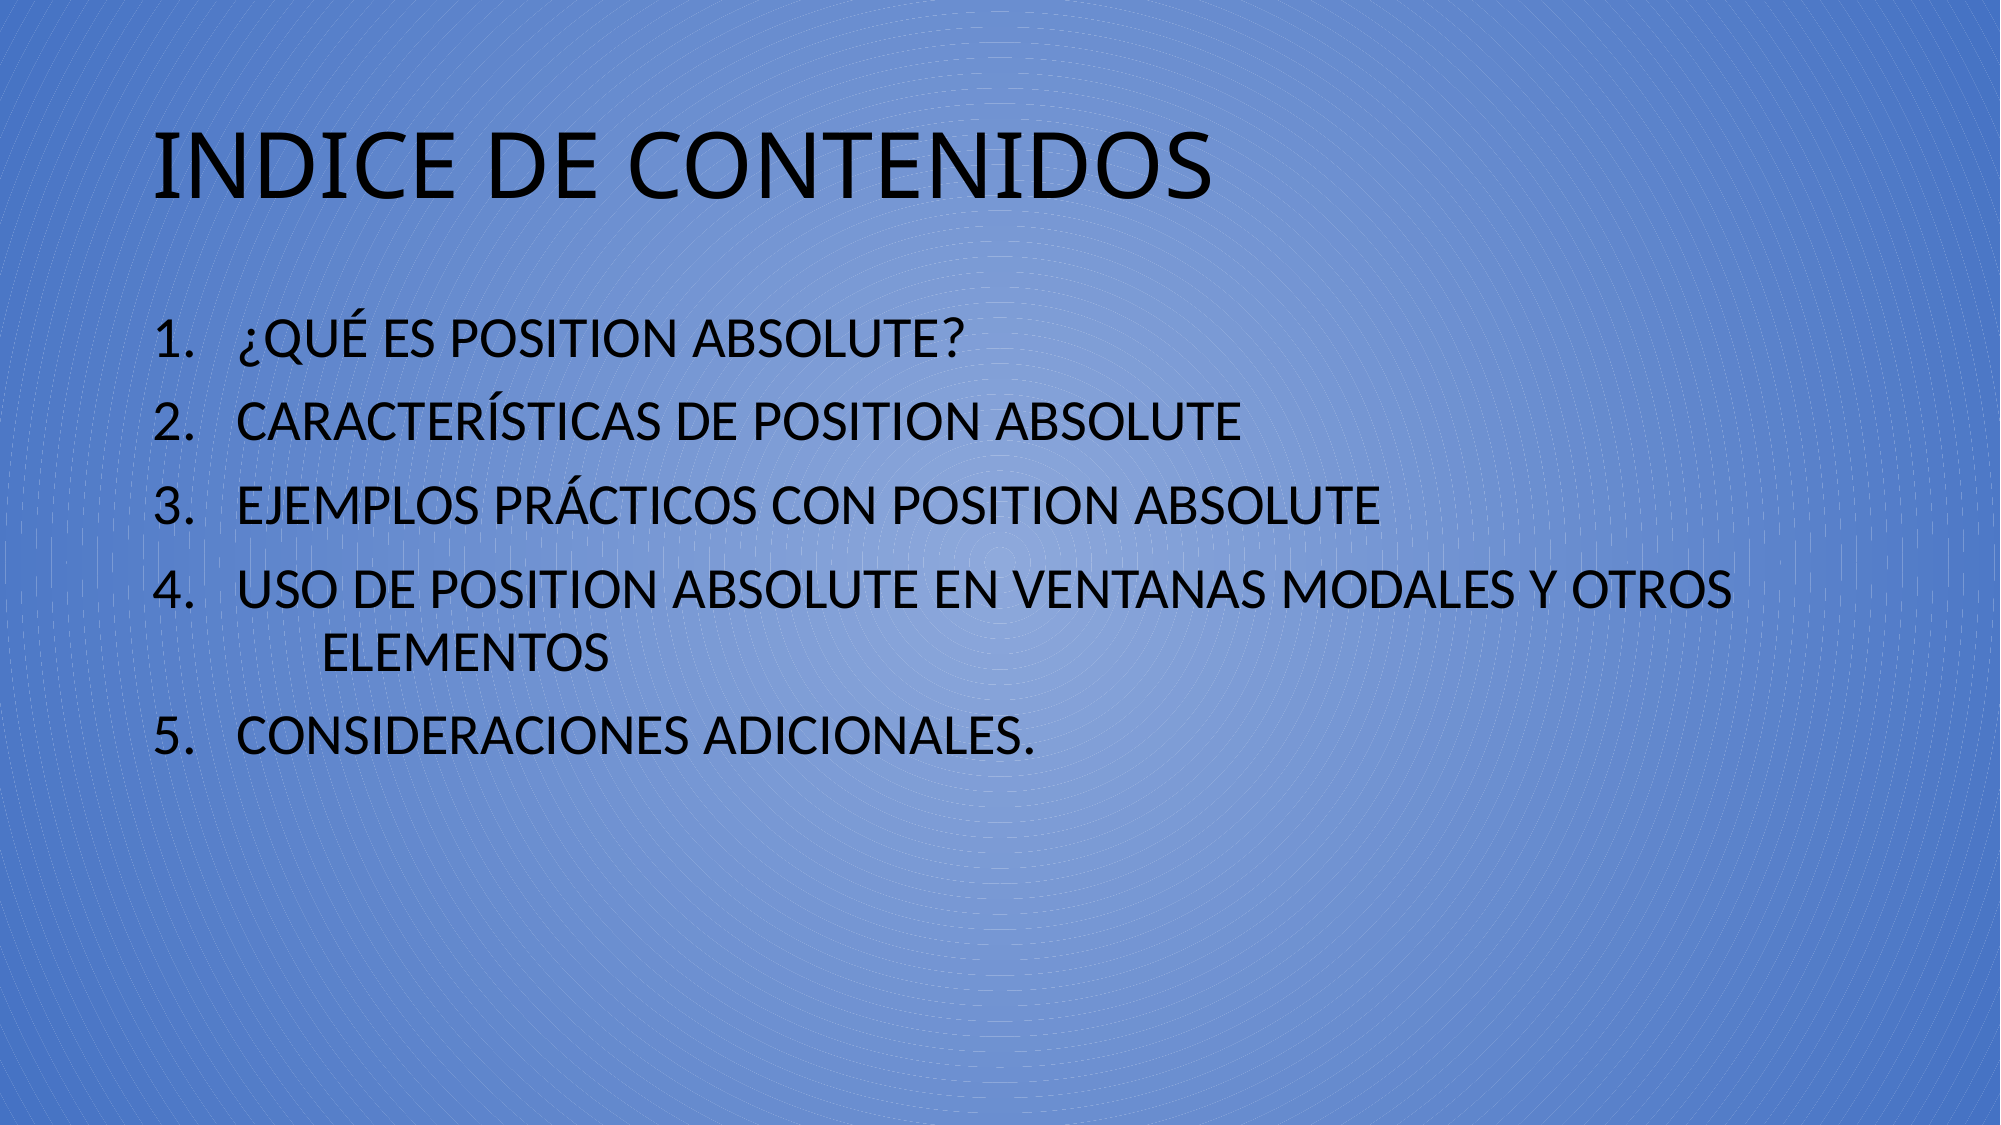

# INDICE DE CONTENIDOS
¿QUÉ ES POSITION ABSOLUTE?
CARACTERÍSTICAS DE POSITION ABSOLUTE
EJEMPLOS PRÁCTICOS CON POSITION ABSOLUTE
USO DE POSITION ABSOLUTE EN VENTANAS MODALES Y OTROS ELEMENTOS
CONSIDERACIONES ADICIONALES.